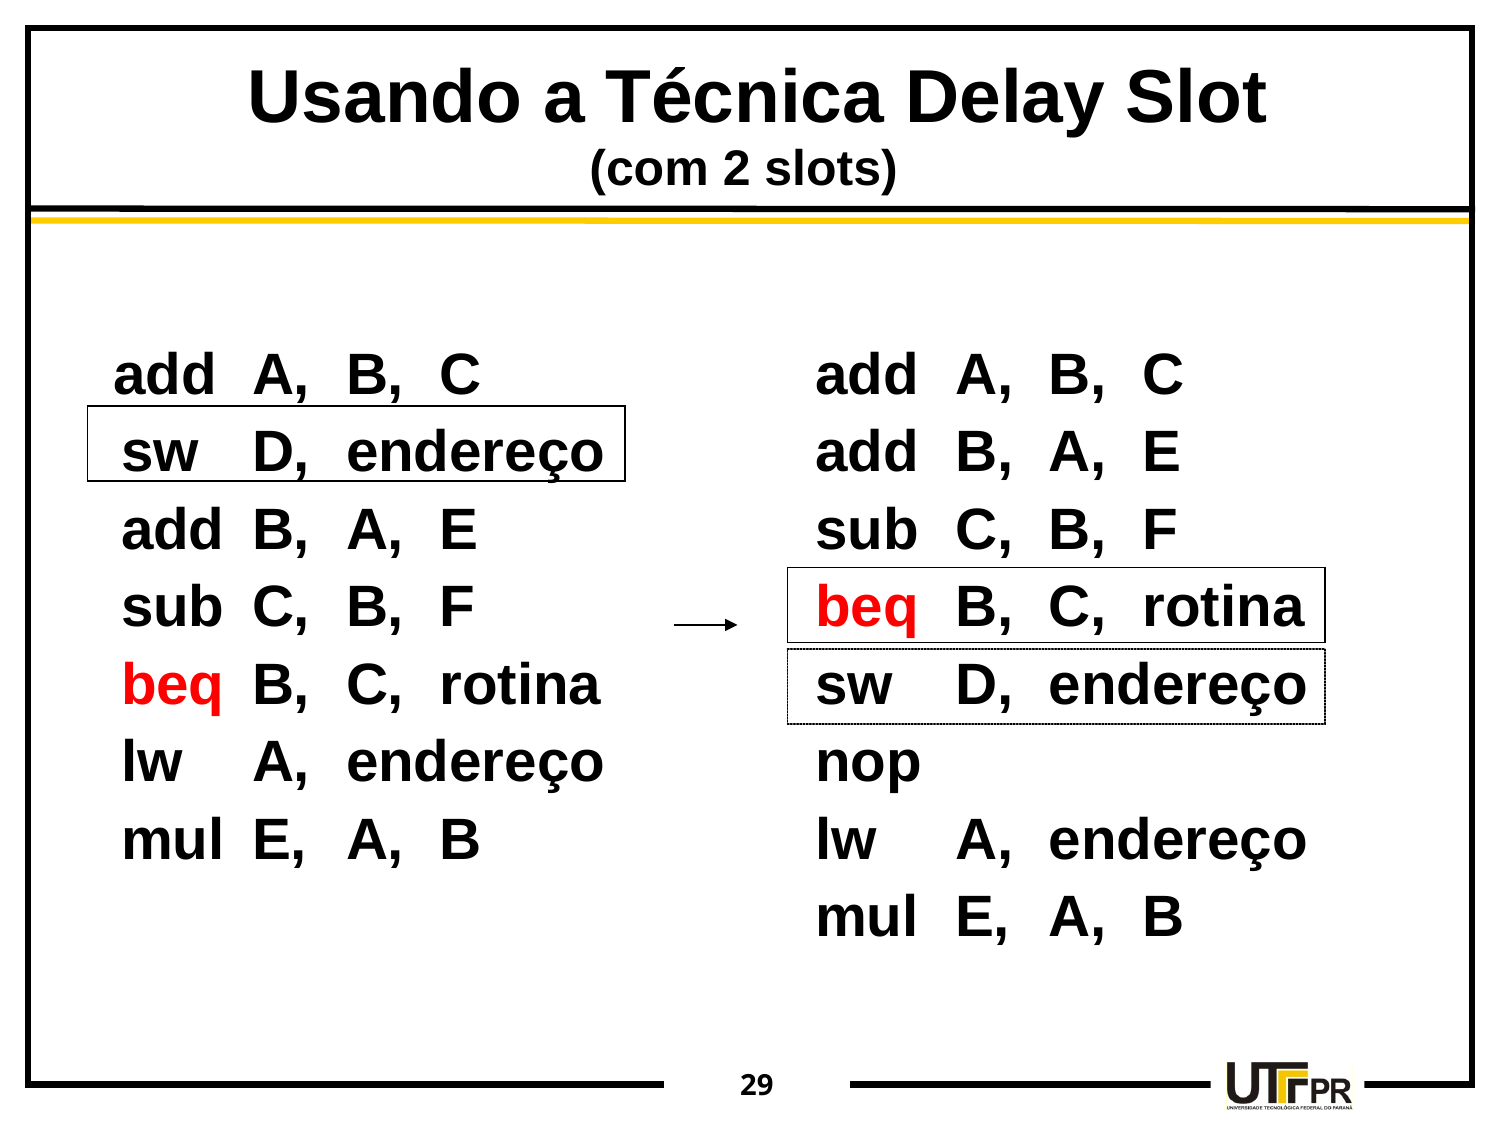

# Usando a Técnica Delay Slot (com 2 slots)
 add 	A, 	B,	C	 add 	A, 	B,	C
	sw	D, 	endereço	 add 	B,	A, 	E
	add 	B,	A, 	E	 sub	C, 	B, 	F
	sub	C, 	B, 	F	 beq 	B, 	C, 	rotina
	beq 	B, 	C, 	rotina	 sw	D, 	endereço
	lw 	A, 	endereço	 nop
	mul 	E, 	A, 	B	 lw 	A, 	endereço
					 mul 	E, 	A, 	B